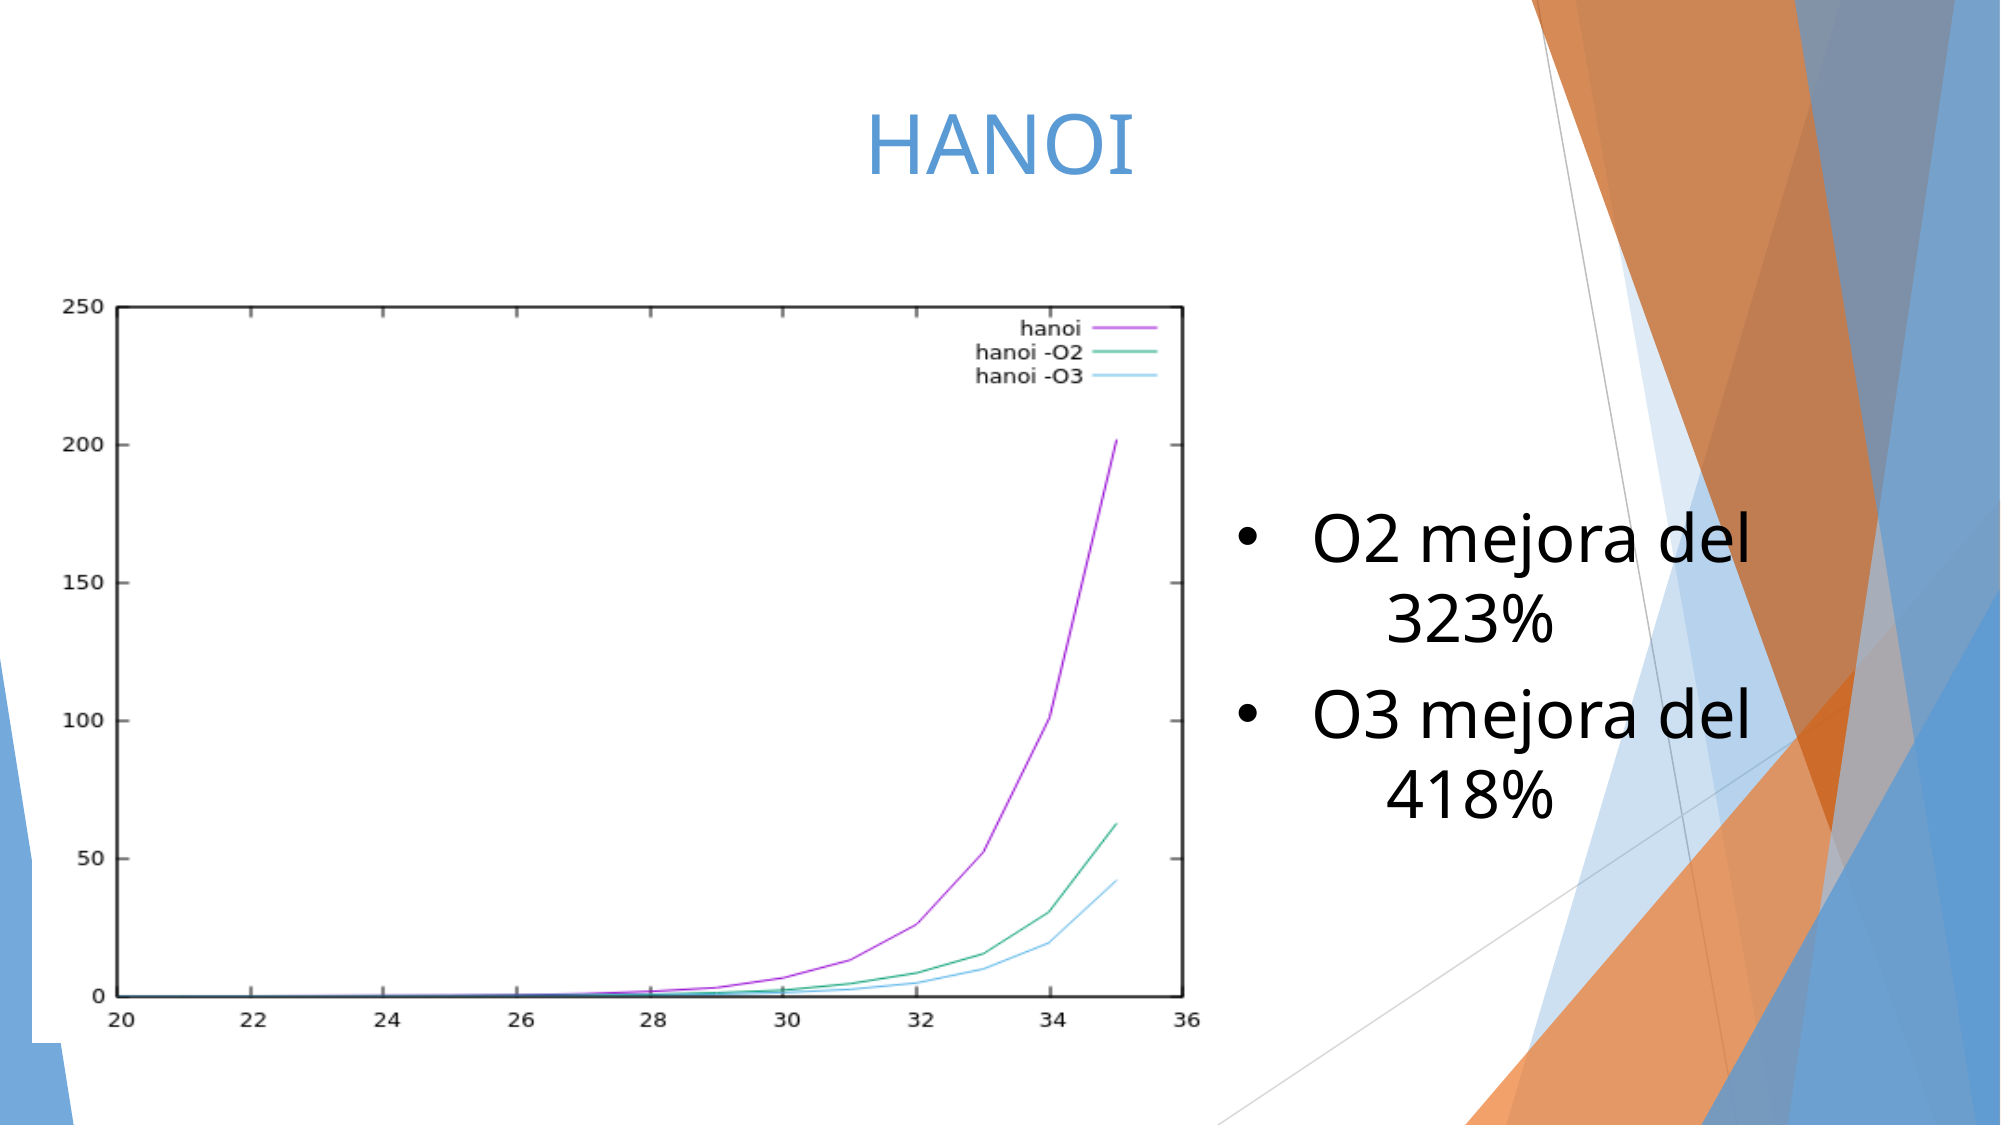

# HANOI
O2 mejora del 323%
O3 mejora del 418%